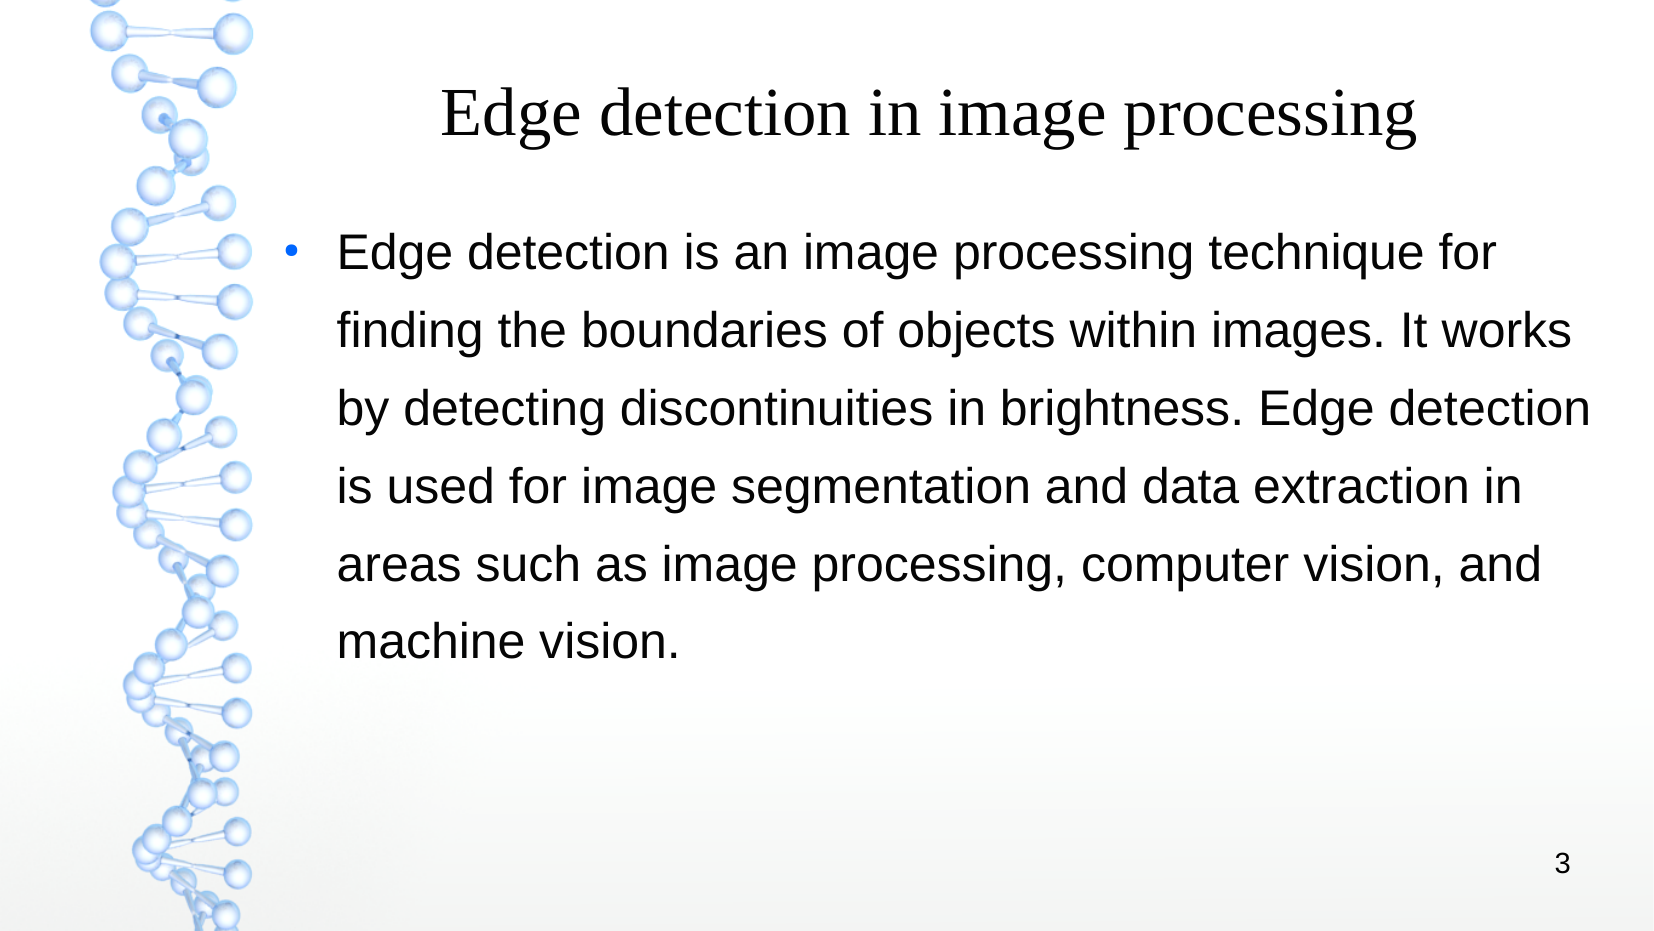

# Edge detection in image processing
Edge detection is an image processing technique for
finding the boundaries of objects within images. It works
by detecting discontinuities in brightness. Edge detection
is used for image segmentation and data extraction in
areas such as image processing, computer vision, and
machine vision.
3